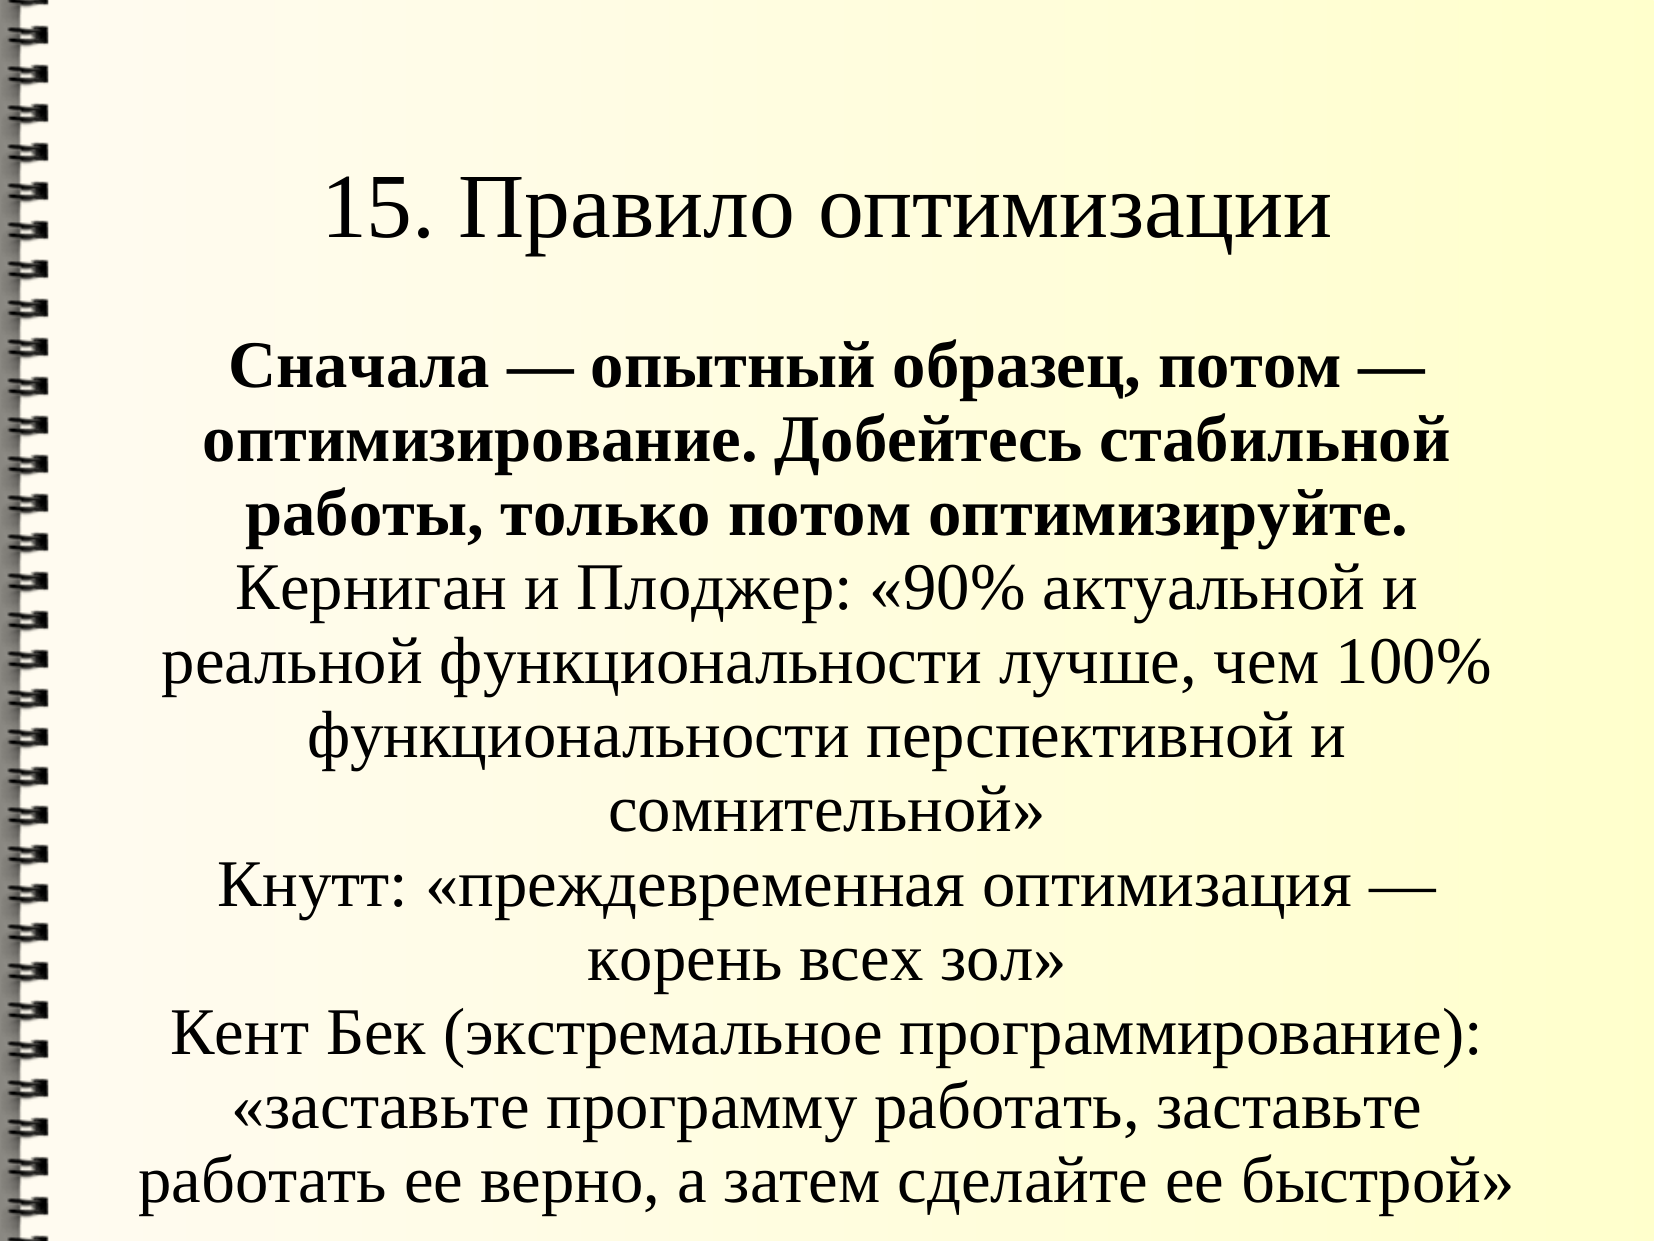

# 15. Правило оптимизации
Сначала — опытный образец, потом — оптимизирование. Добейтесь стабильной работы, только потом оптимизируйте.
Керниган и Плоджер: «90% актуальной и реальной функциональности лучше, чем 100% функциональности перспективной и сомнительной»
Кнутт: «преждевременная оптимизация — корень всех зол»
Кент Бек (экстремальное программирование): «заставьте программу работать, заставьте работать ее верно, а затем сделайте ее быстрой»